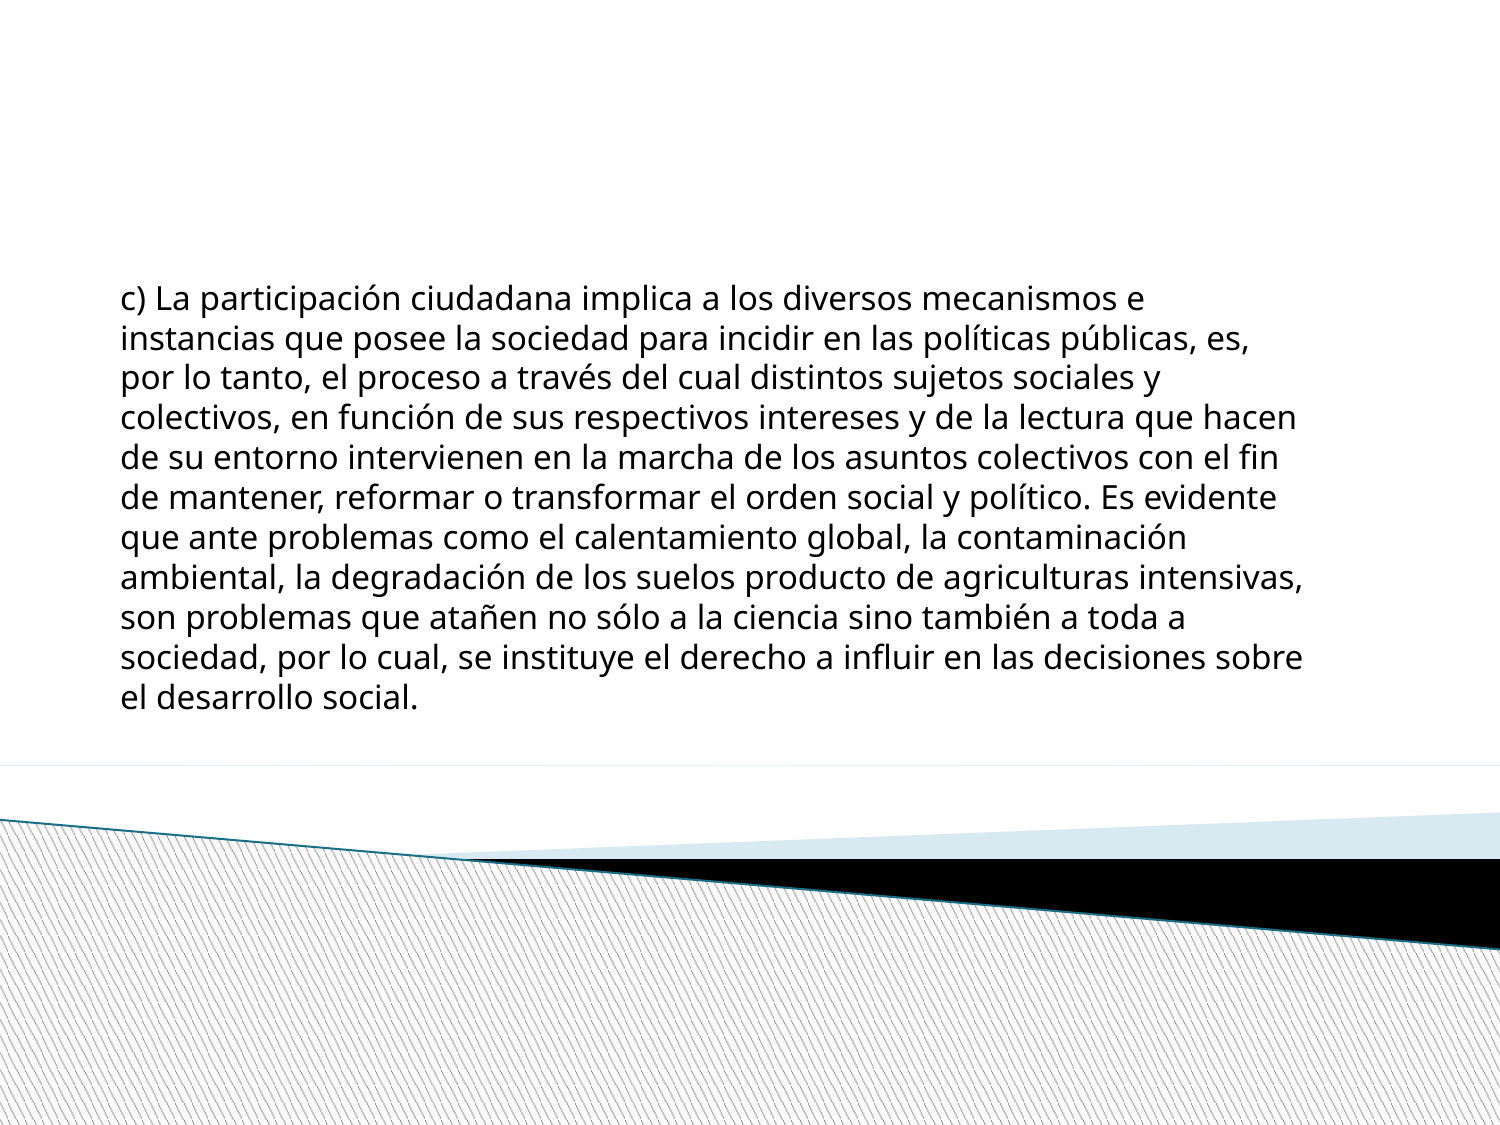

c) La participación ciudadana implica a los diversos mecanismos e instancias que posee la sociedad para incidir en las políticas públicas, es, por lo tanto, el proceso a través del cual distintos sujetos sociales y colectivos, en función de sus respectivos intereses y de la lectura que hacen de su entorno intervienen en la marcha de los asuntos colectivos con el fin de mantener, reformar o transformar el orden social y político. Es evidente que ante problemas como el calentamiento global, la contaminación ambiental, la degradación de los suelos producto de agriculturas intensivas, son problemas que atañen no sólo a la ciencia sino también a toda a sociedad, por lo cual, se instituye el derecho a influir en las decisiones sobre el desarrollo social.